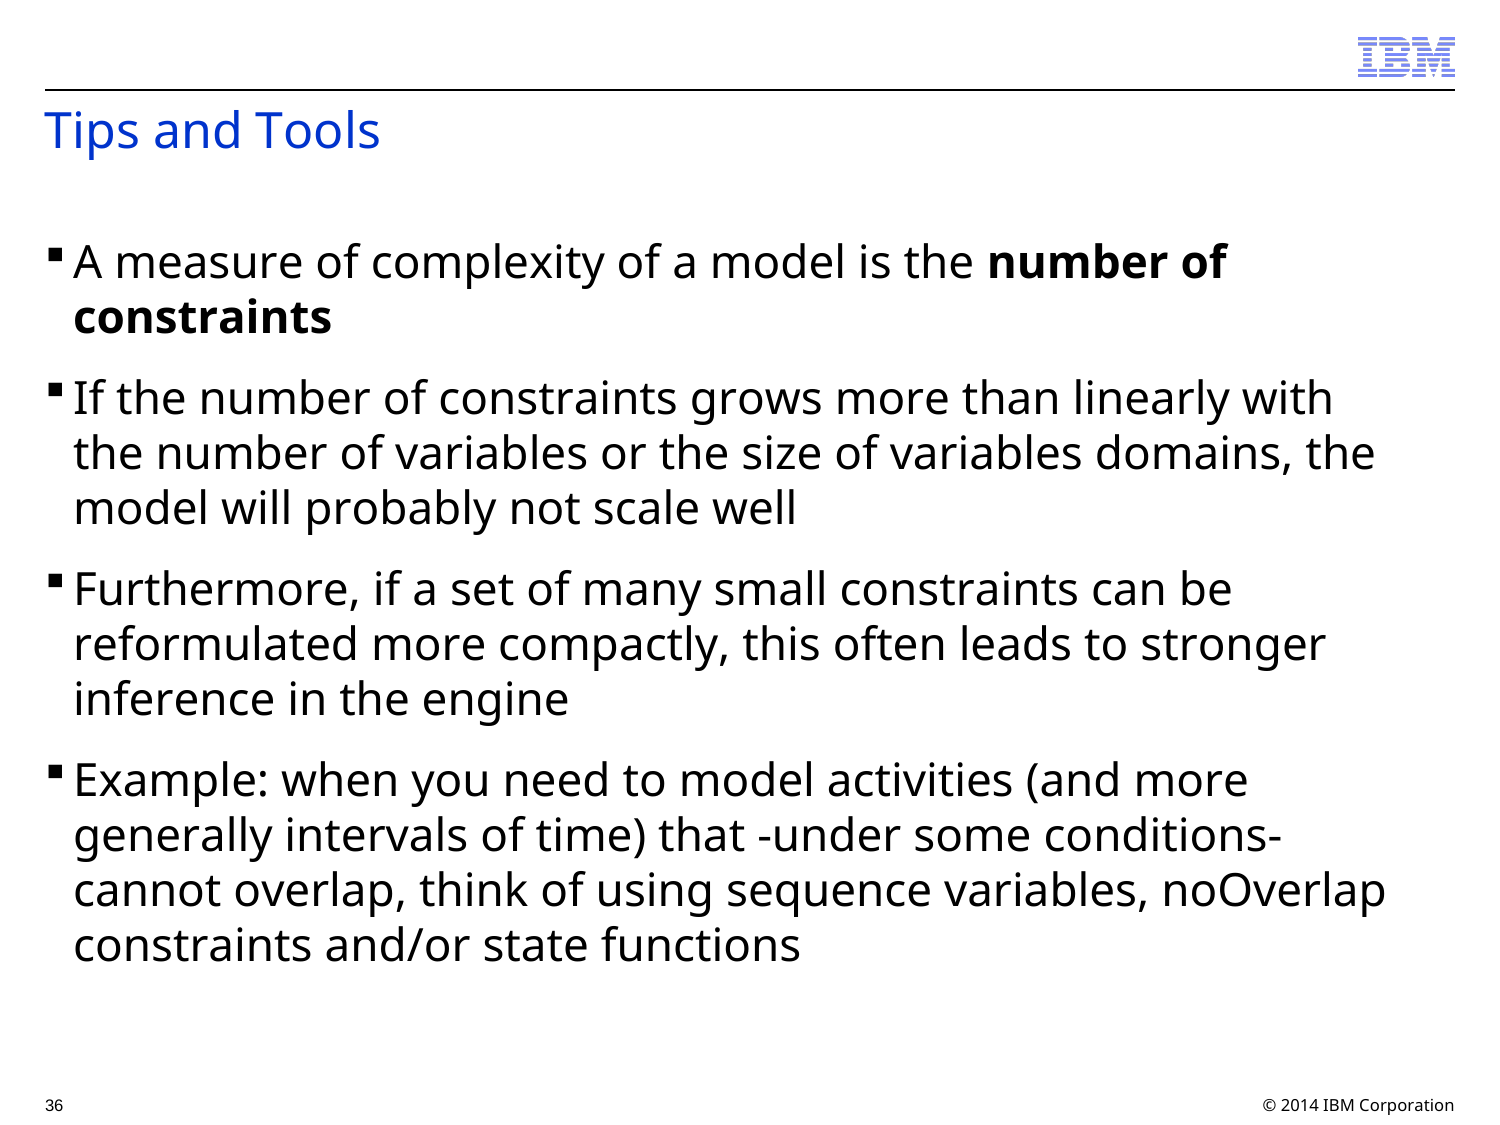

# Tips and Tools
A measure of complexity of a model is the number of constraints
If the number of constraints grows more than linearly with the number of variables or the size of variables domains, the model will probably not scale well
Furthermore, if a set of many small constraints can be reformulated more compactly, this often leads to stronger inference in the engine
Example: when you need to model activities (and more generally intervals of time) that -under some conditions- cannot overlap, think of using sequence variables, noOverlap constraints and/or state functions
36